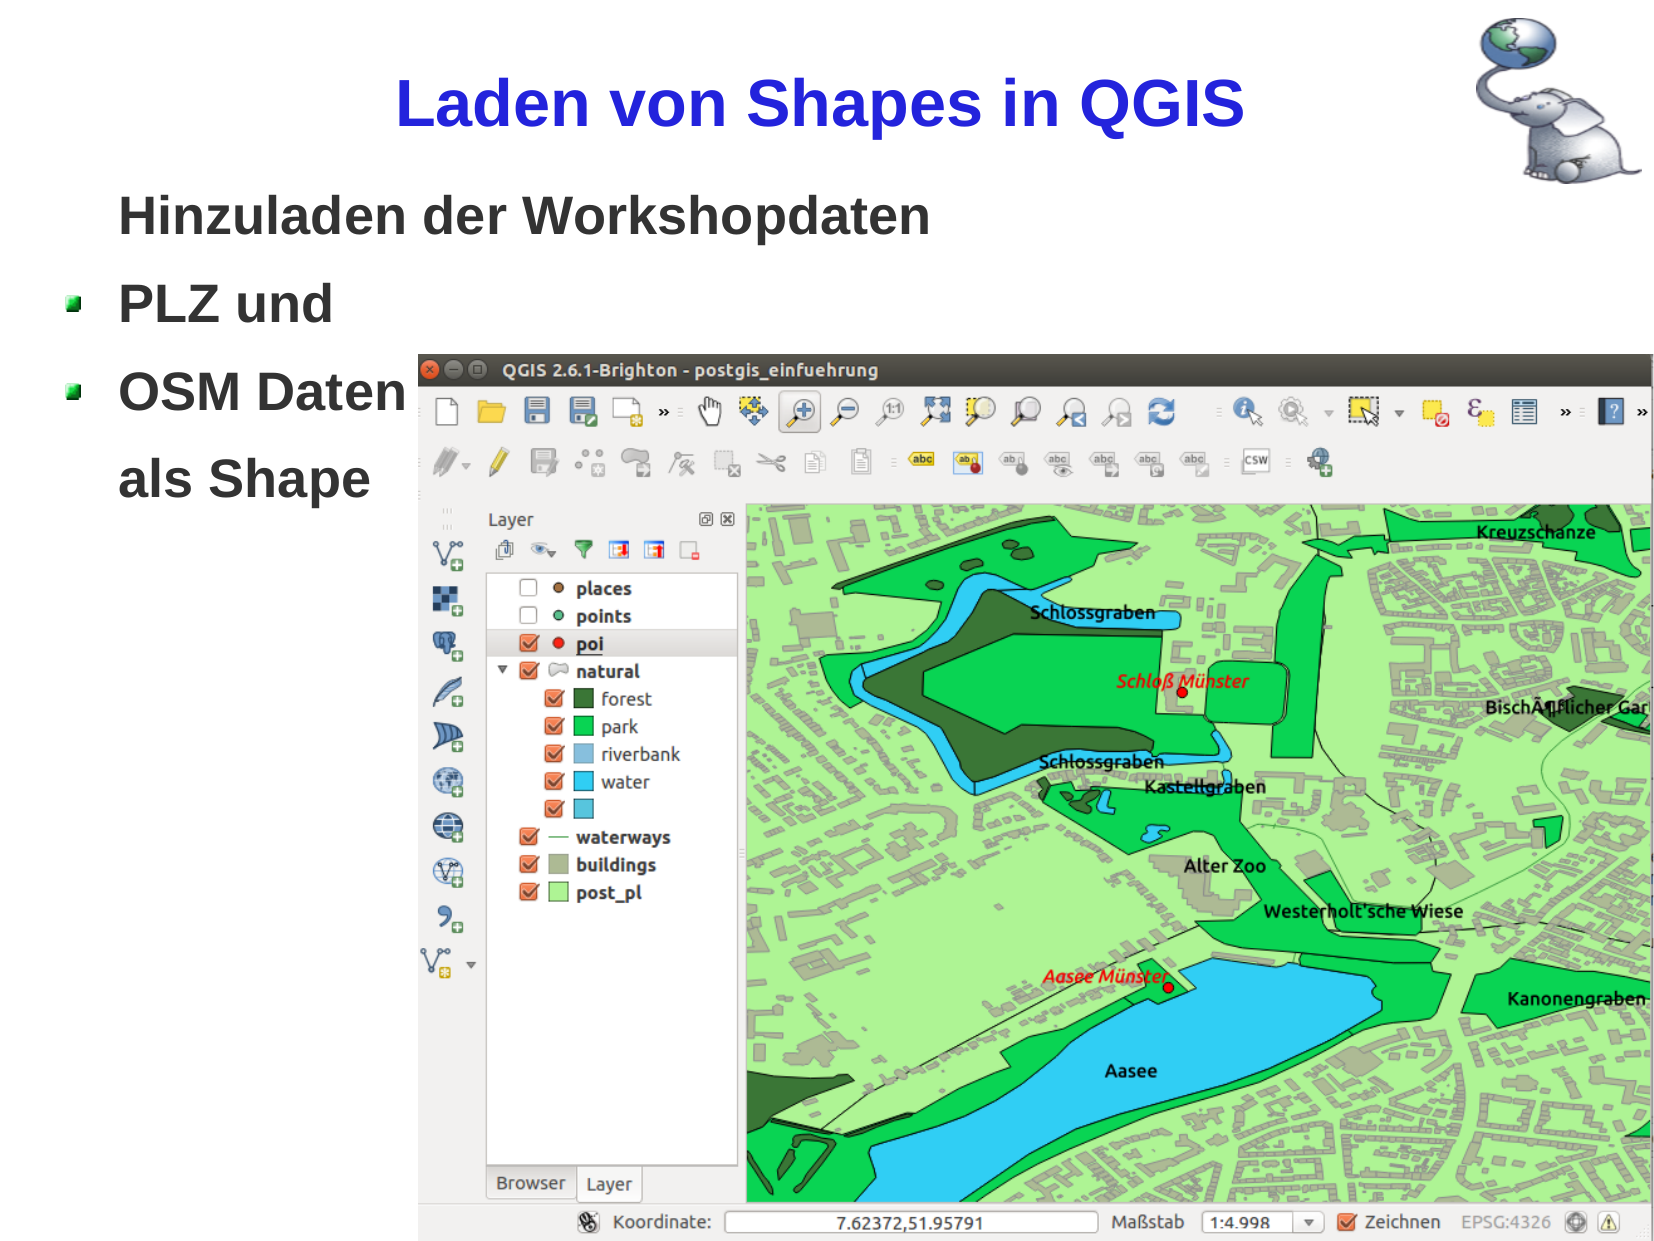

# Laden von Shapes in QGIS
Hinzuladen der Workshopdaten
PLZ und
OSM Daten
als Shape